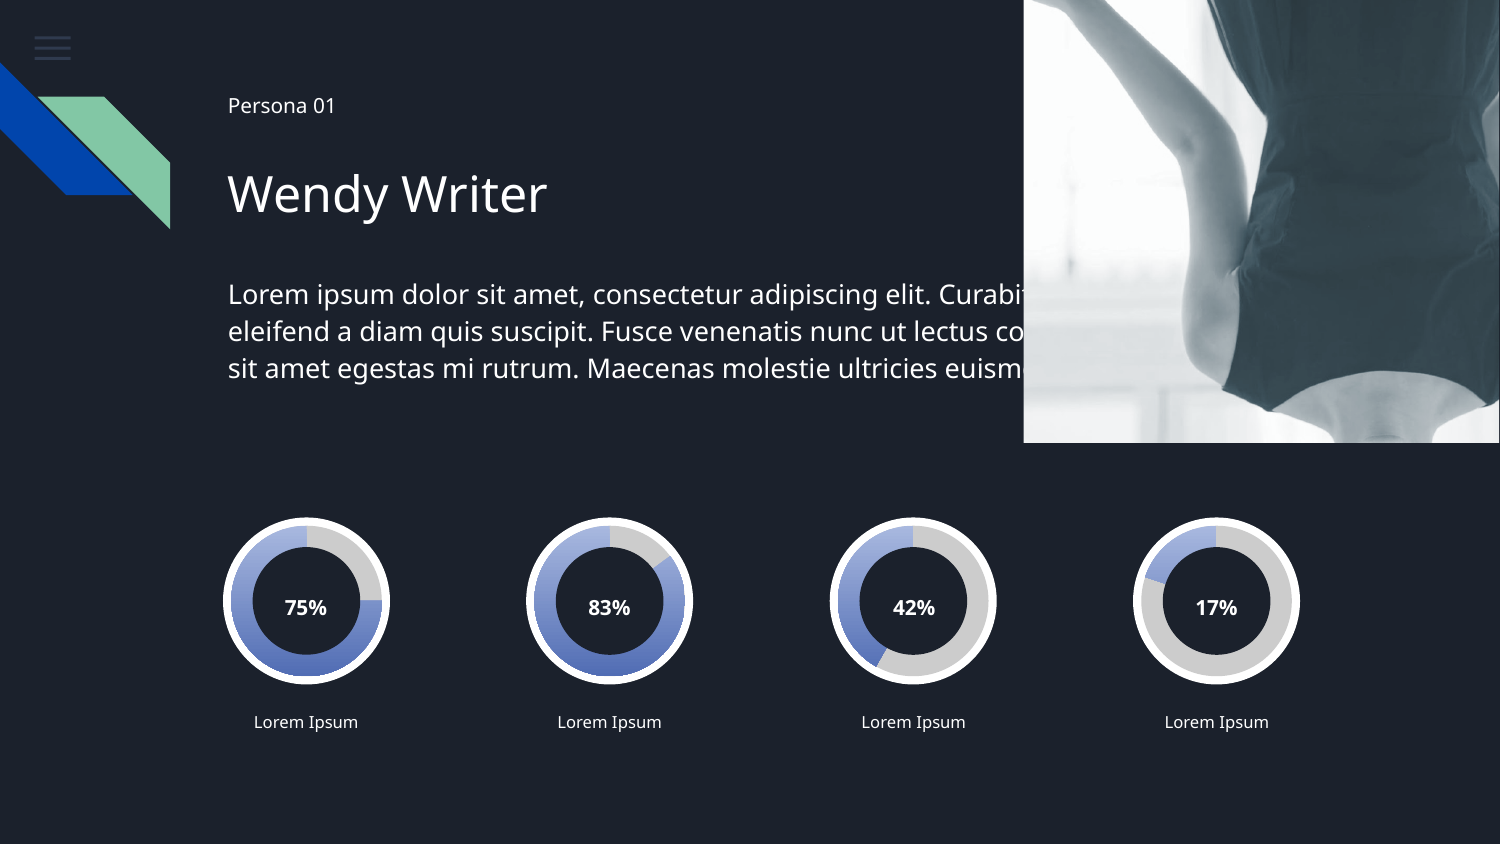

# Persona 01
Wendy Writer
Lorem ipsum dolor sit amet, consectetur adipiscing elit. Curabitur eleifend a diam quis suscipit. Fusce venenatis nunc ut lectus convallis, sit amet egestas mi rutrum. Maecenas molestie ultricies euismod.
75%
83%
42%
17%
Lorem Ipsum
Lorem Ipsum
Lorem Ipsum
Lorem Ipsum